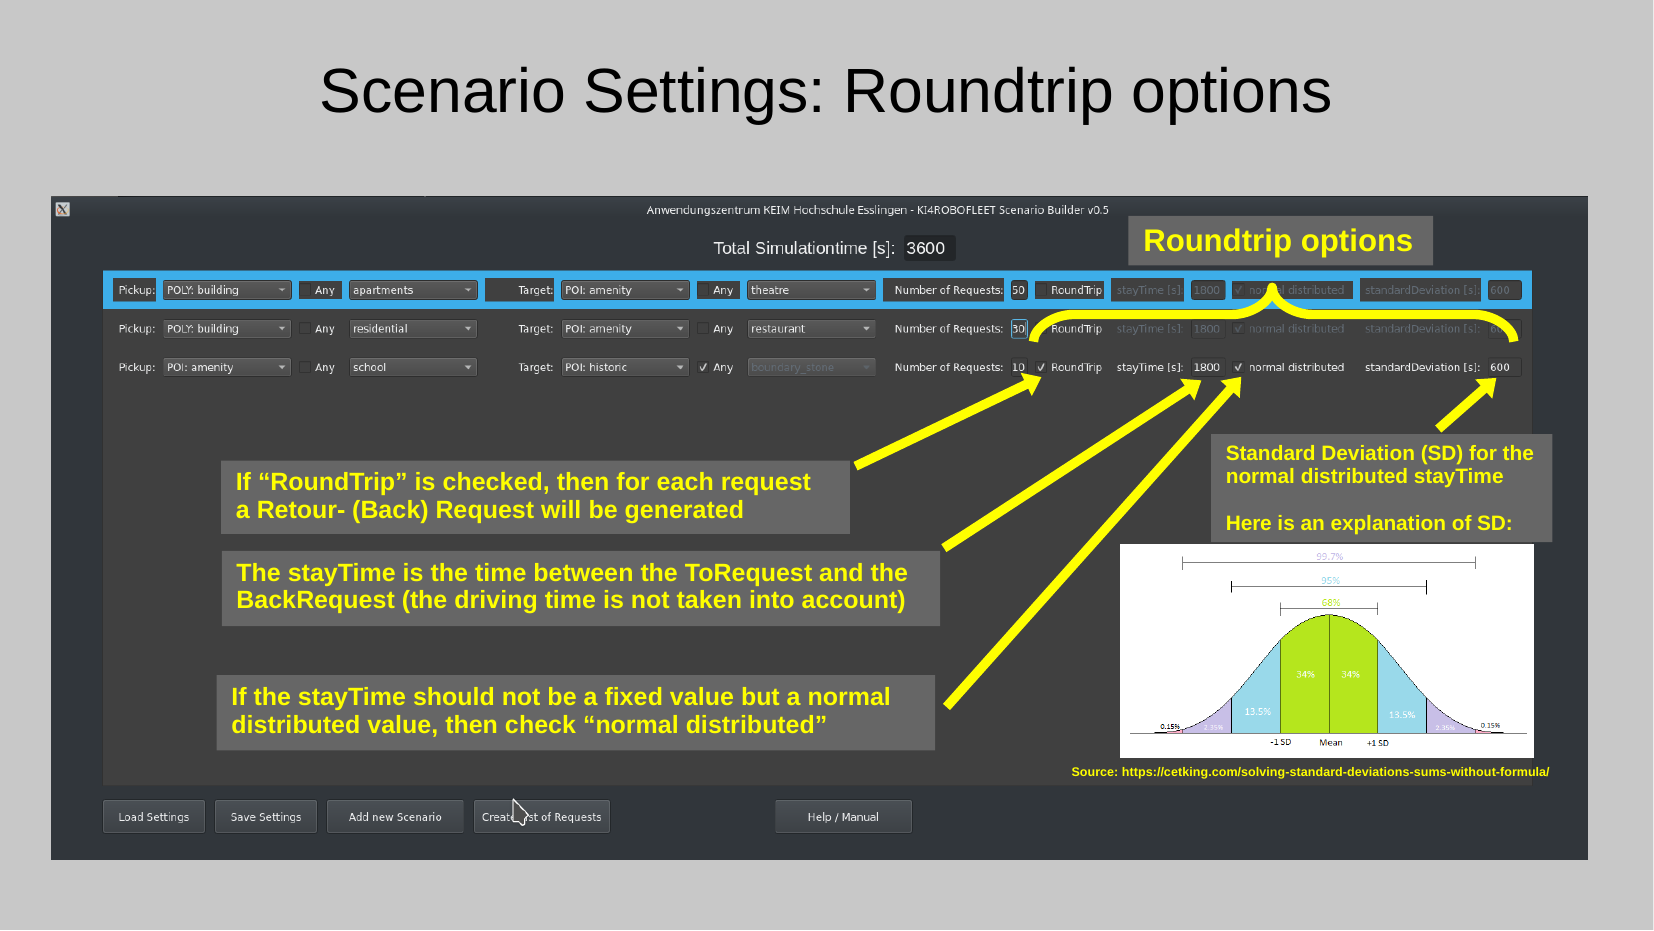

# Scenario Settings: Roundtrip options
Roundtrip options
Standard Deviation (SD) for the normal distributed stayTime
Here is an explanation of SD:
If “RoundTrip” is checked, then for each request
a Retour- (Back) Request will be generated
The stayTime is the time between the ToRequest and the BackRequest (the driving time is not taken into account)
If the stayTime should not be a fixed value but a normal distributed value, then check “normal distributed”
Source: https://cetking.com/solving-standard-deviations-sums-without-formula/